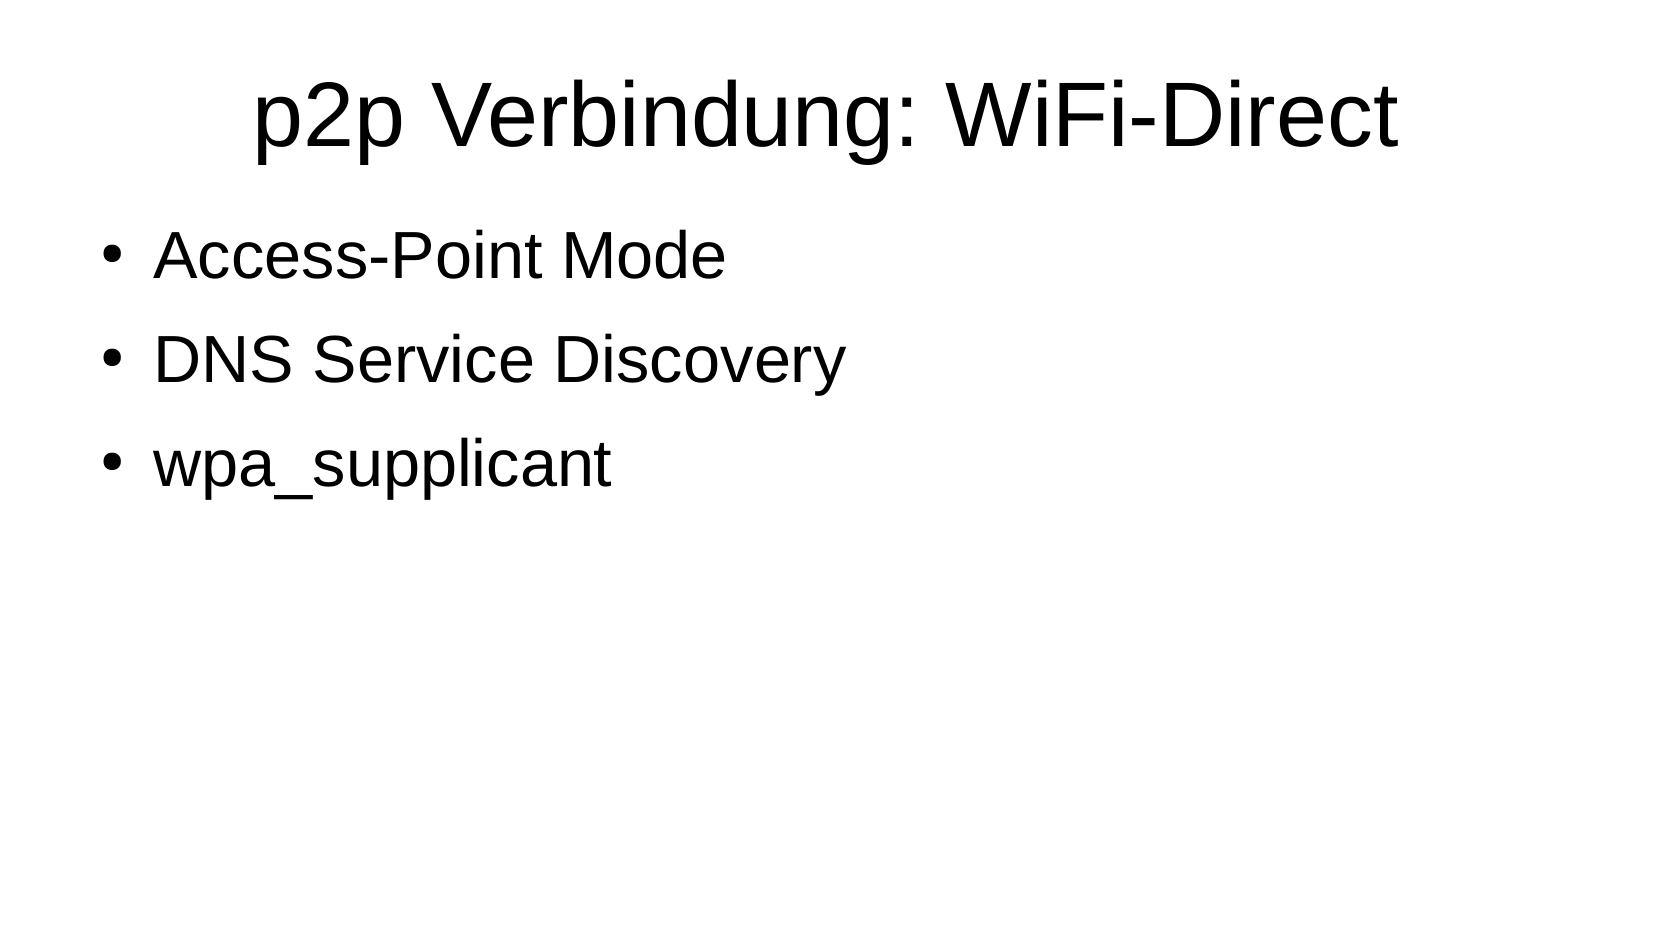

# p2p Verbindung: WiFi-Direct
Access-Point Mode
DNS Service Discovery
wpa_supplicant